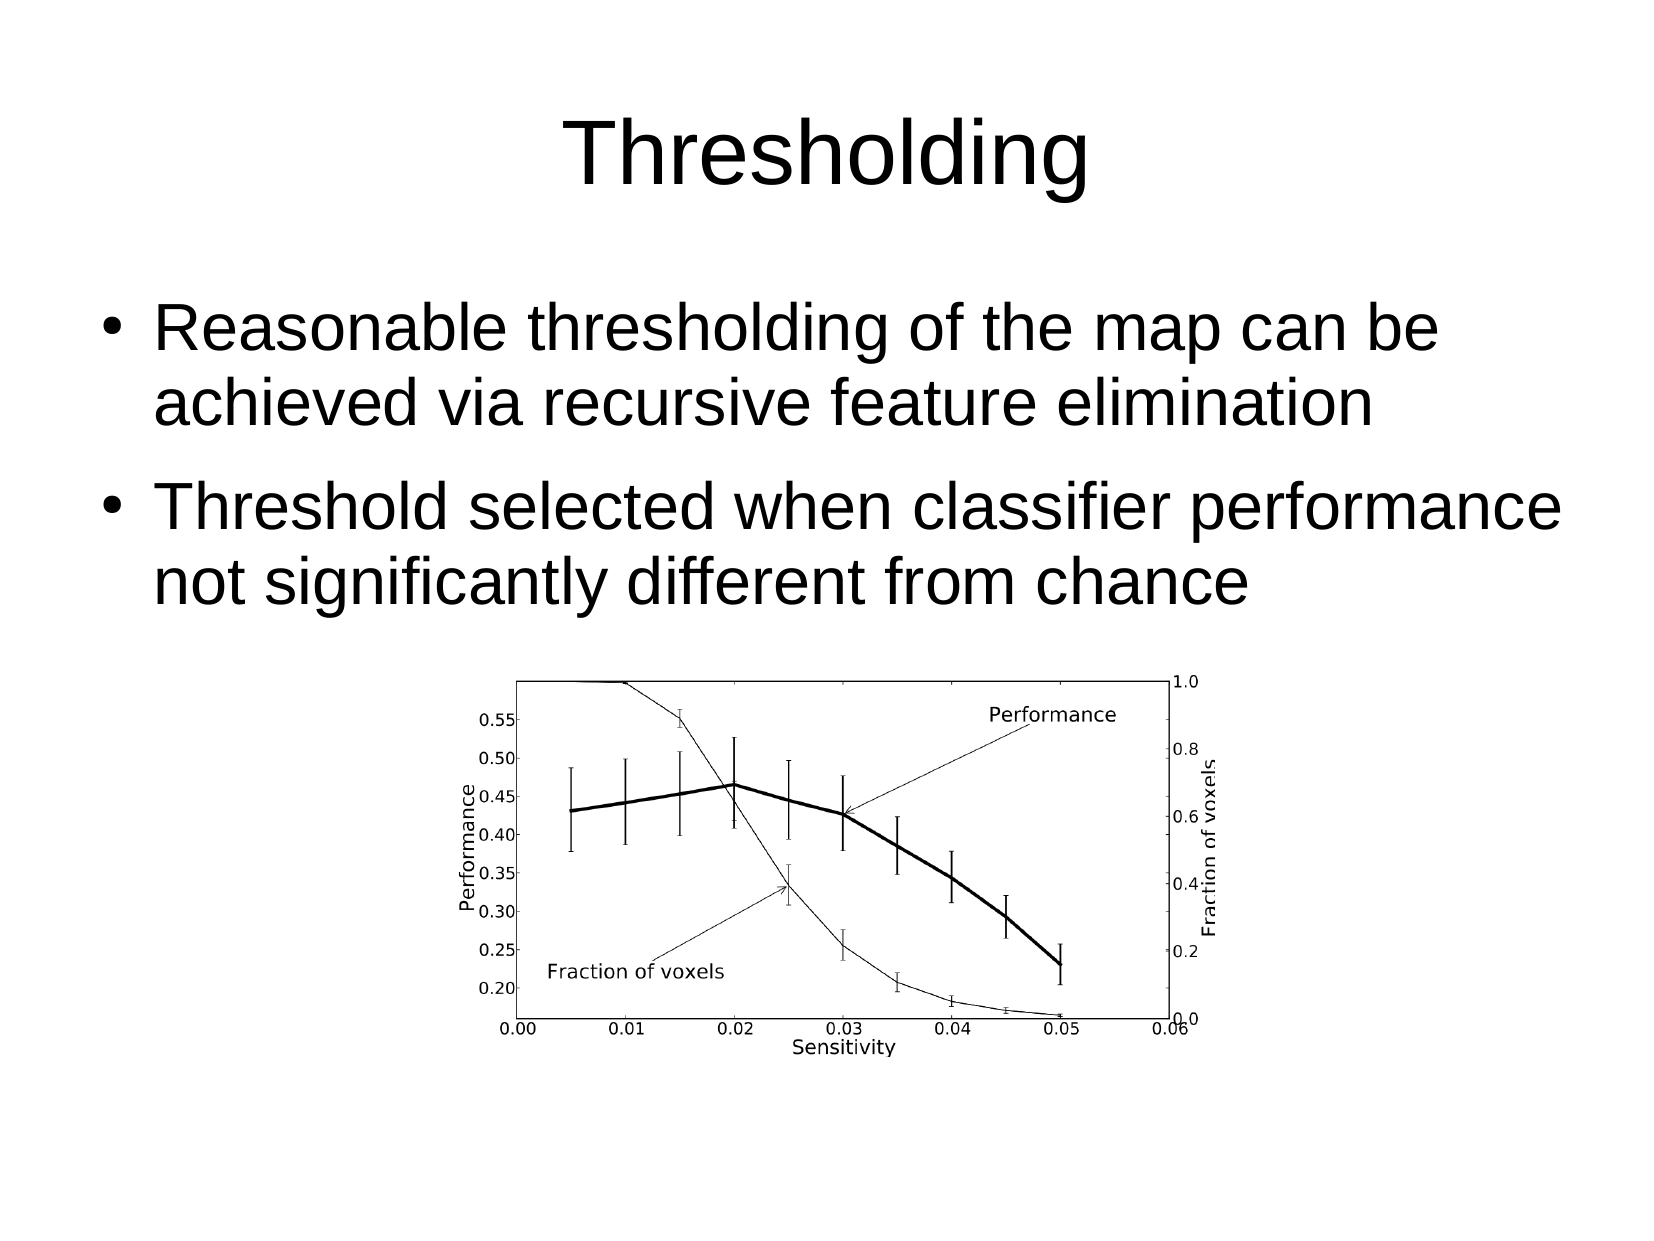

# Thresholding
Reasonable thresholding of the map can be achieved via recursive feature elimination
Threshold selected when classifier performance not significantly different from chance